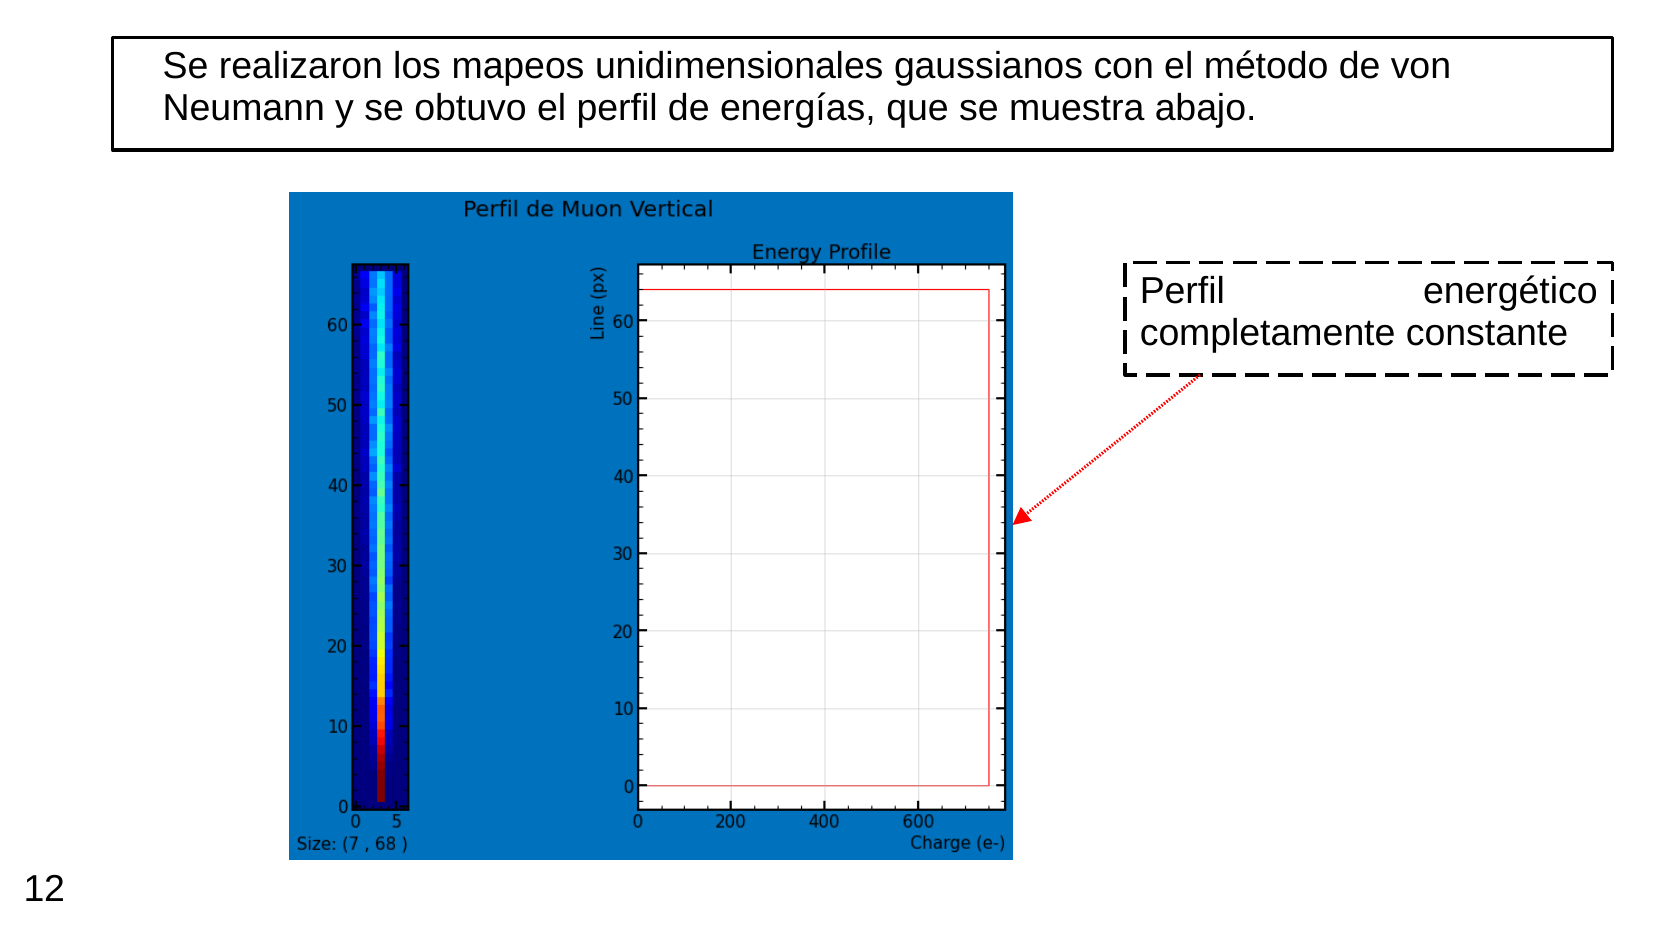

Se realizaron los mapeos unidimensionales gaussianos con el método de von Neumann y se obtuvo el perfil de energías, que se muestra abajo.
Perfil energético completamente constante